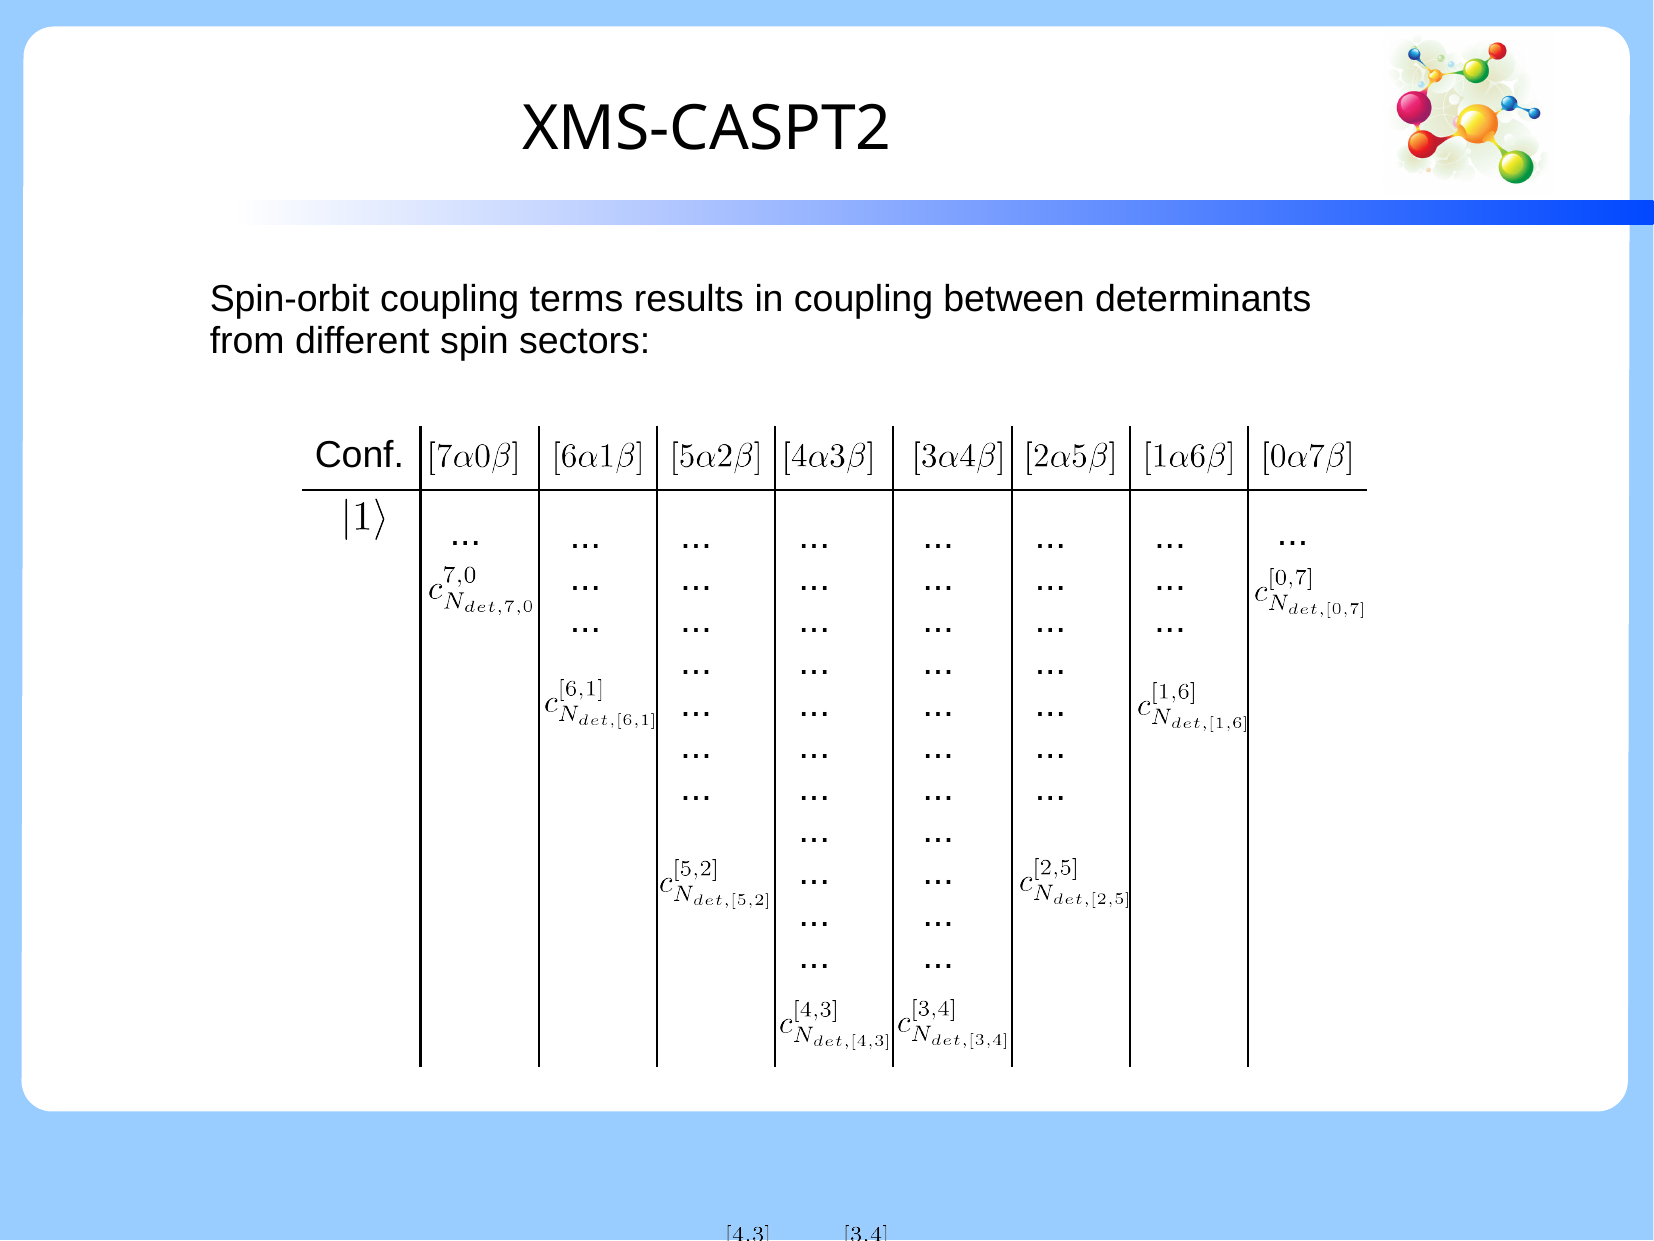

# XMS-CASPT2
Spin-orbit coupling terms results in coupling between determinants from different spin sectors:
Conf.
| | | | | | | | | |
| --- | --- | --- | --- | --- | --- | --- | --- | --- |
| | | | | | | | | |
...
...
...
...
...
...
...
...
...
...
...
...
...
...
...
...
...
...
...
...
...
...
...
...
...
...
...
...
...
...
...
...
...
...
...
...
...
...
...
...
...
...
...
...